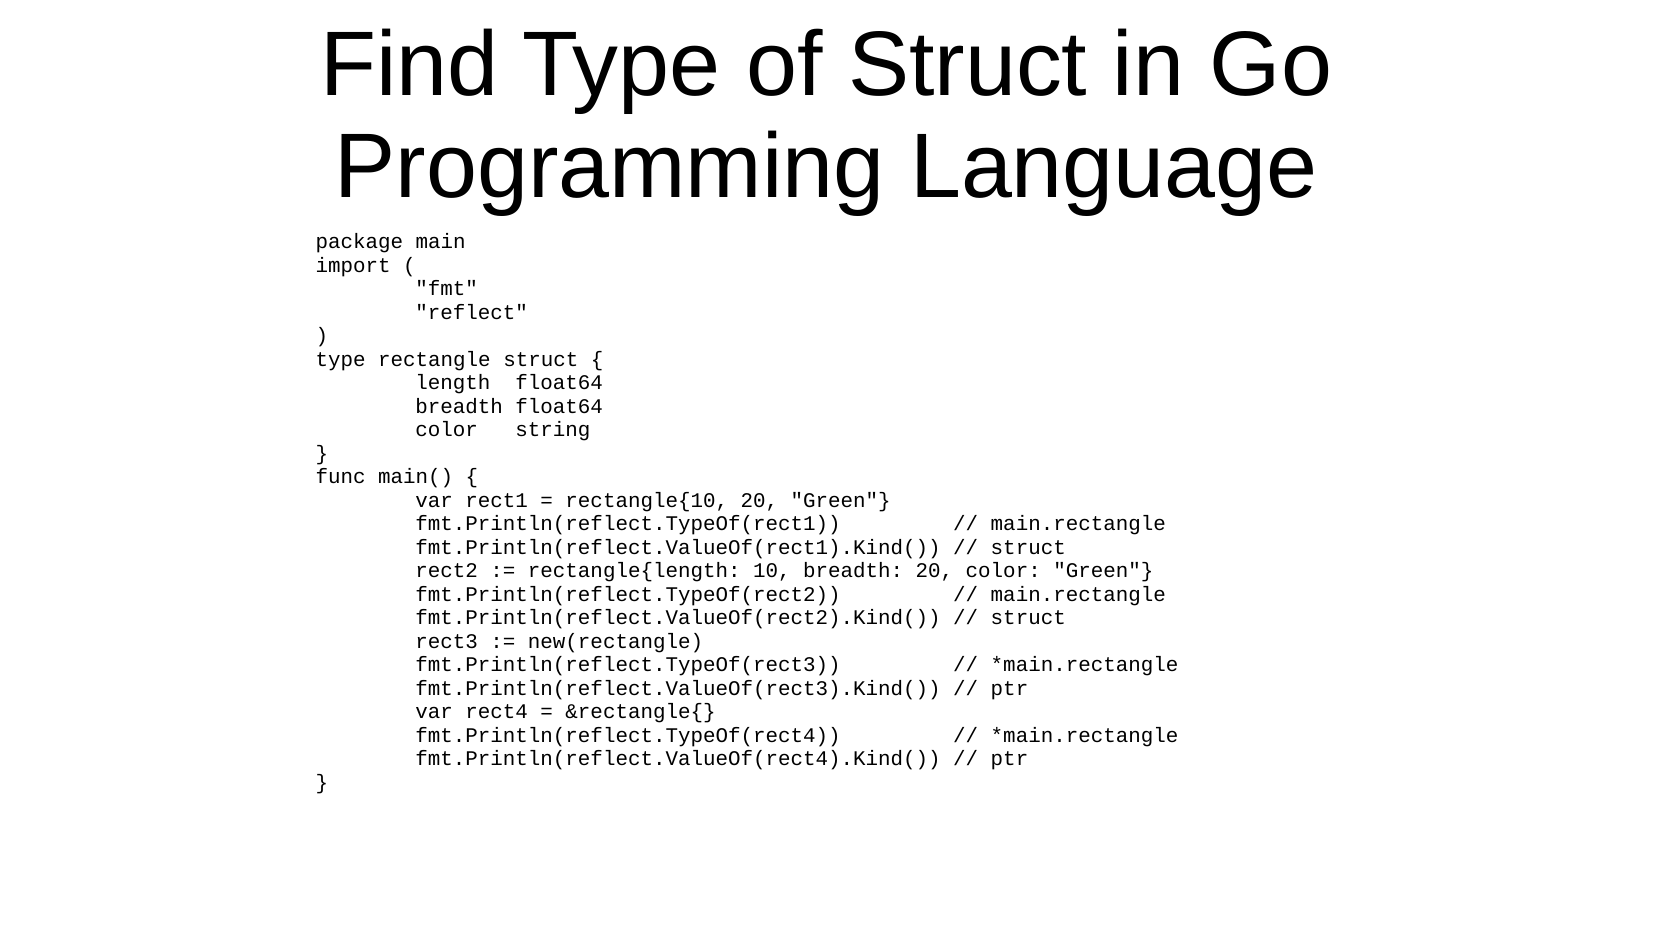

# Find Type of Struct in Go Programming Language
package main
import (
 "fmt"
 "reflect"
)
type rectangle struct {
 length float64
 breadth float64
 color string
}
func main() {
 var rect1 = rectangle{10, 20, "Green"}
 fmt.Println(reflect.TypeOf(rect1)) // main.rectangle
 fmt.Println(reflect.ValueOf(rect1).Kind()) // struct
 rect2 := rectangle{length: 10, breadth: 20, color: "Green"}
 fmt.Println(reflect.TypeOf(rect2)) // main.rectangle
 fmt.Println(reflect.ValueOf(rect2).Kind()) // struct
 rect3 := new(rectangle)
 fmt.Println(reflect.TypeOf(rect3)) // *main.rectangle
 fmt.Println(reflect.ValueOf(rect3).Kind()) // ptr
 var rect4 = &rectangle{}
 fmt.Println(reflect.TypeOf(rect4)) // *main.rectangle
 fmt.Println(reflect.ValueOf(rect4).Kind()) // ptr
}